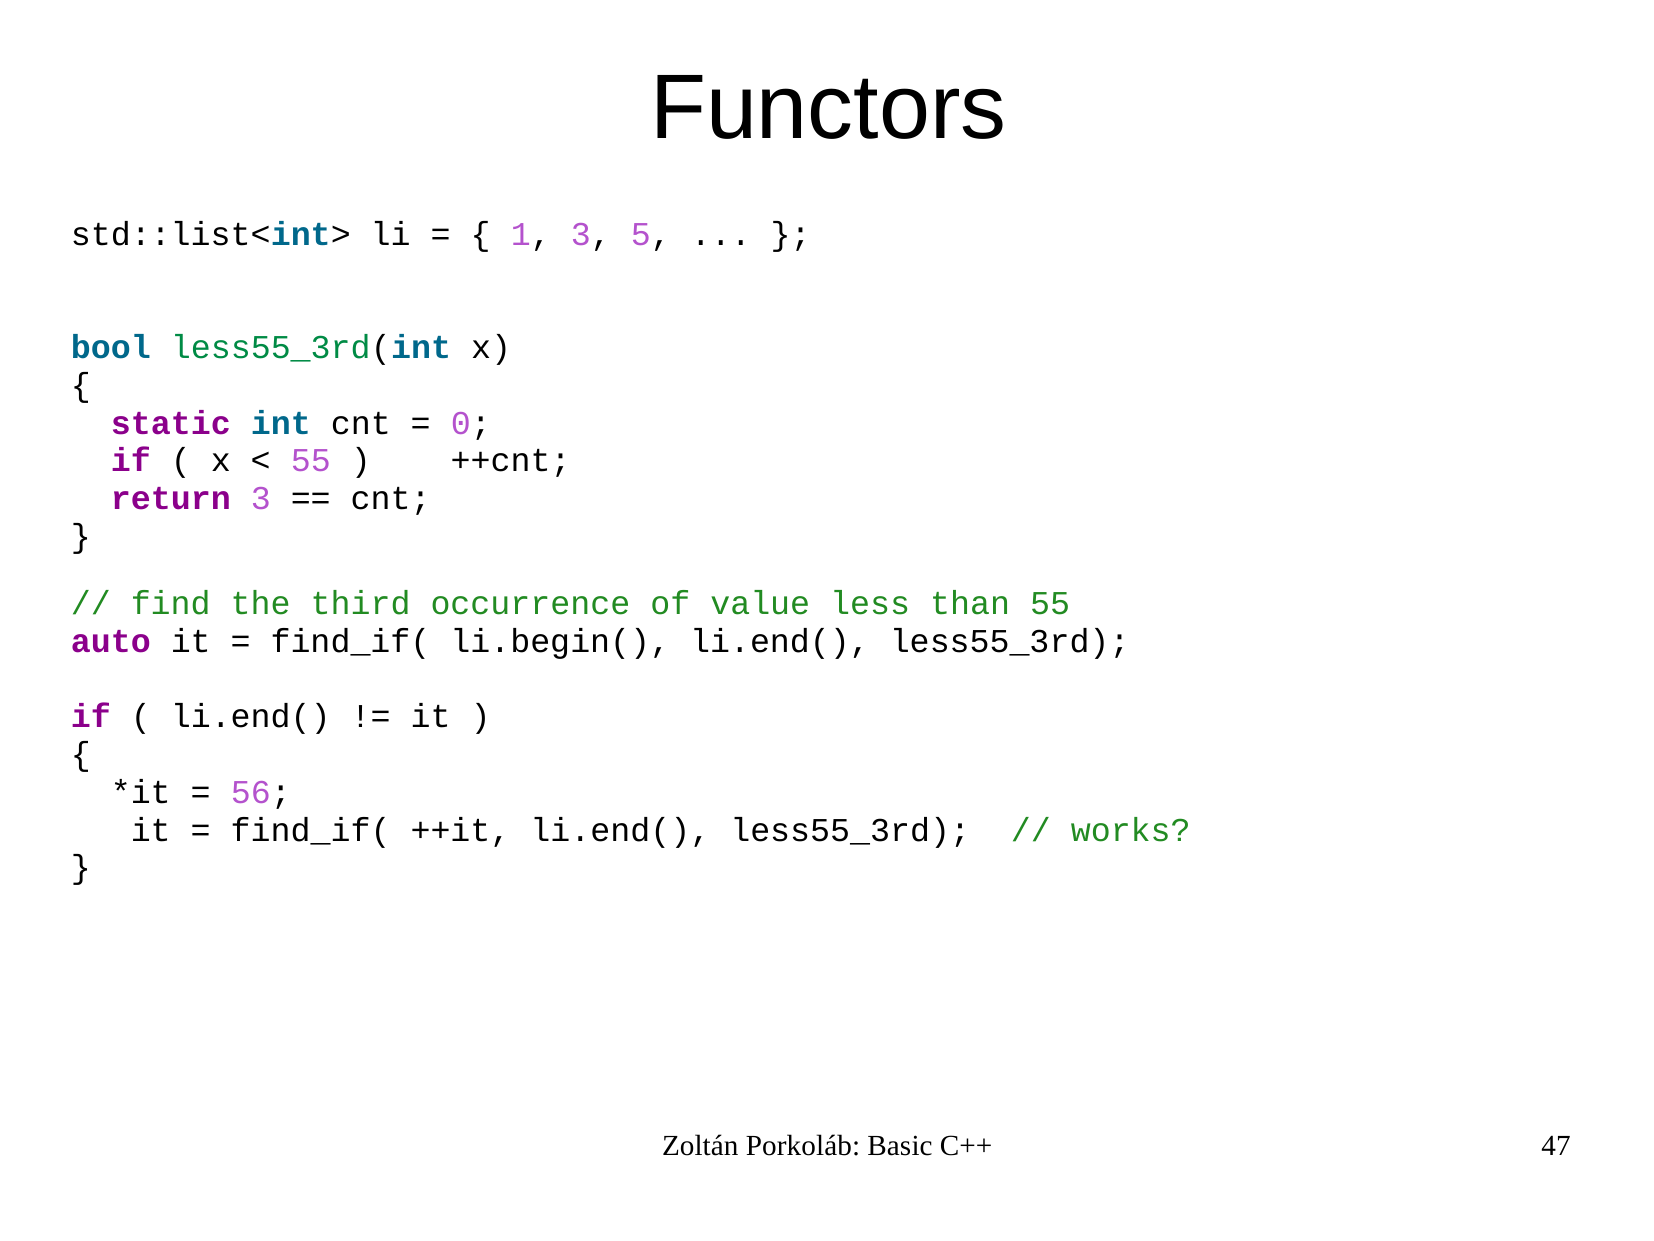

# Functors
std::list<int> li = { 1, 3, 5, ... };
bool less55_3rd(int x)
{
 static int cnt = 0;
 if ( x < 55 ) ++cnt;
 return 3 == cnt;
}
// find the third occurrence of value less than 55
auto it = find_if( li.begin(), li.end(), less55_3rd);
if ( li.end() != it )
{
 *it = 56;
 it = find_if( ++it, li.end(), less55_3rd); // works?
}
Zoltán Porkoláb: Basic C++
47